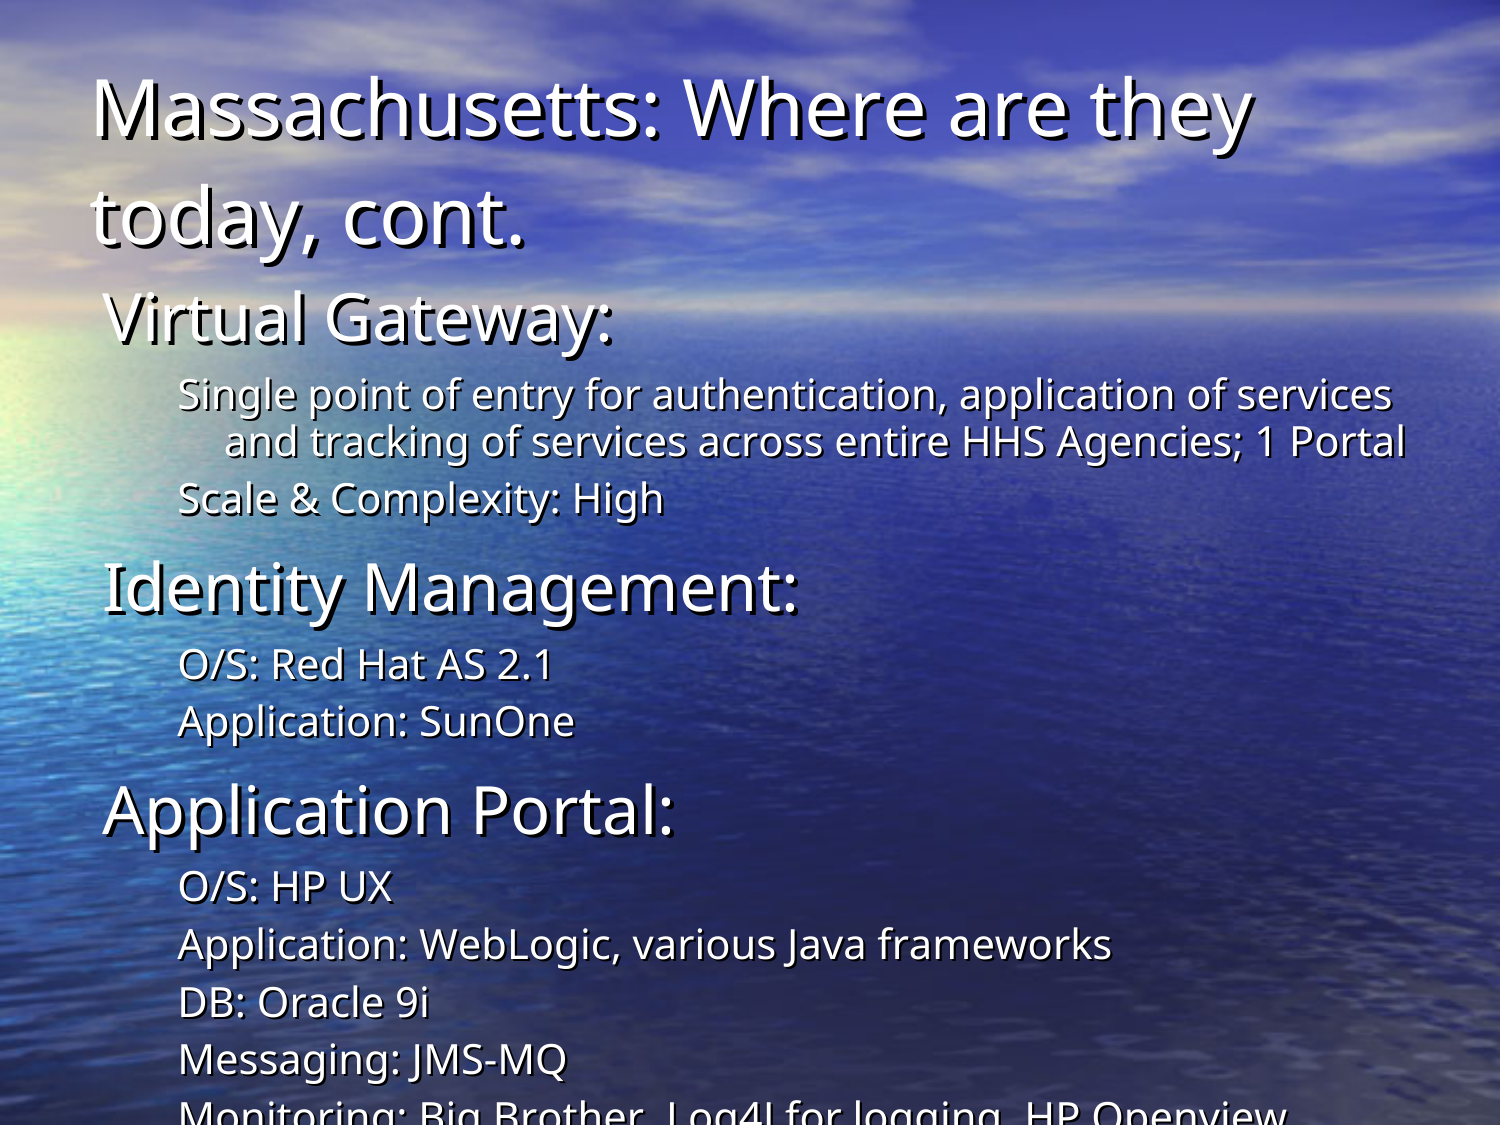

# Massachusetts: Where are they today, cont.
Virtual Gateway:
Single point of entry for authentication, application of services and tracking of services across entire HHS Agencies; 1 Portal
Scale & Complexity: High
Identity Management:
O/S: Red Hat AS 2.1
Application: SunOne
Application Portal:
O/S: HP UX
Application: WebLogic, various Java frameworks
DB: Oracle 9i
Messaging: JMS-MQ
Monitoring: Big Brother, Log4J for logging, HP Openview